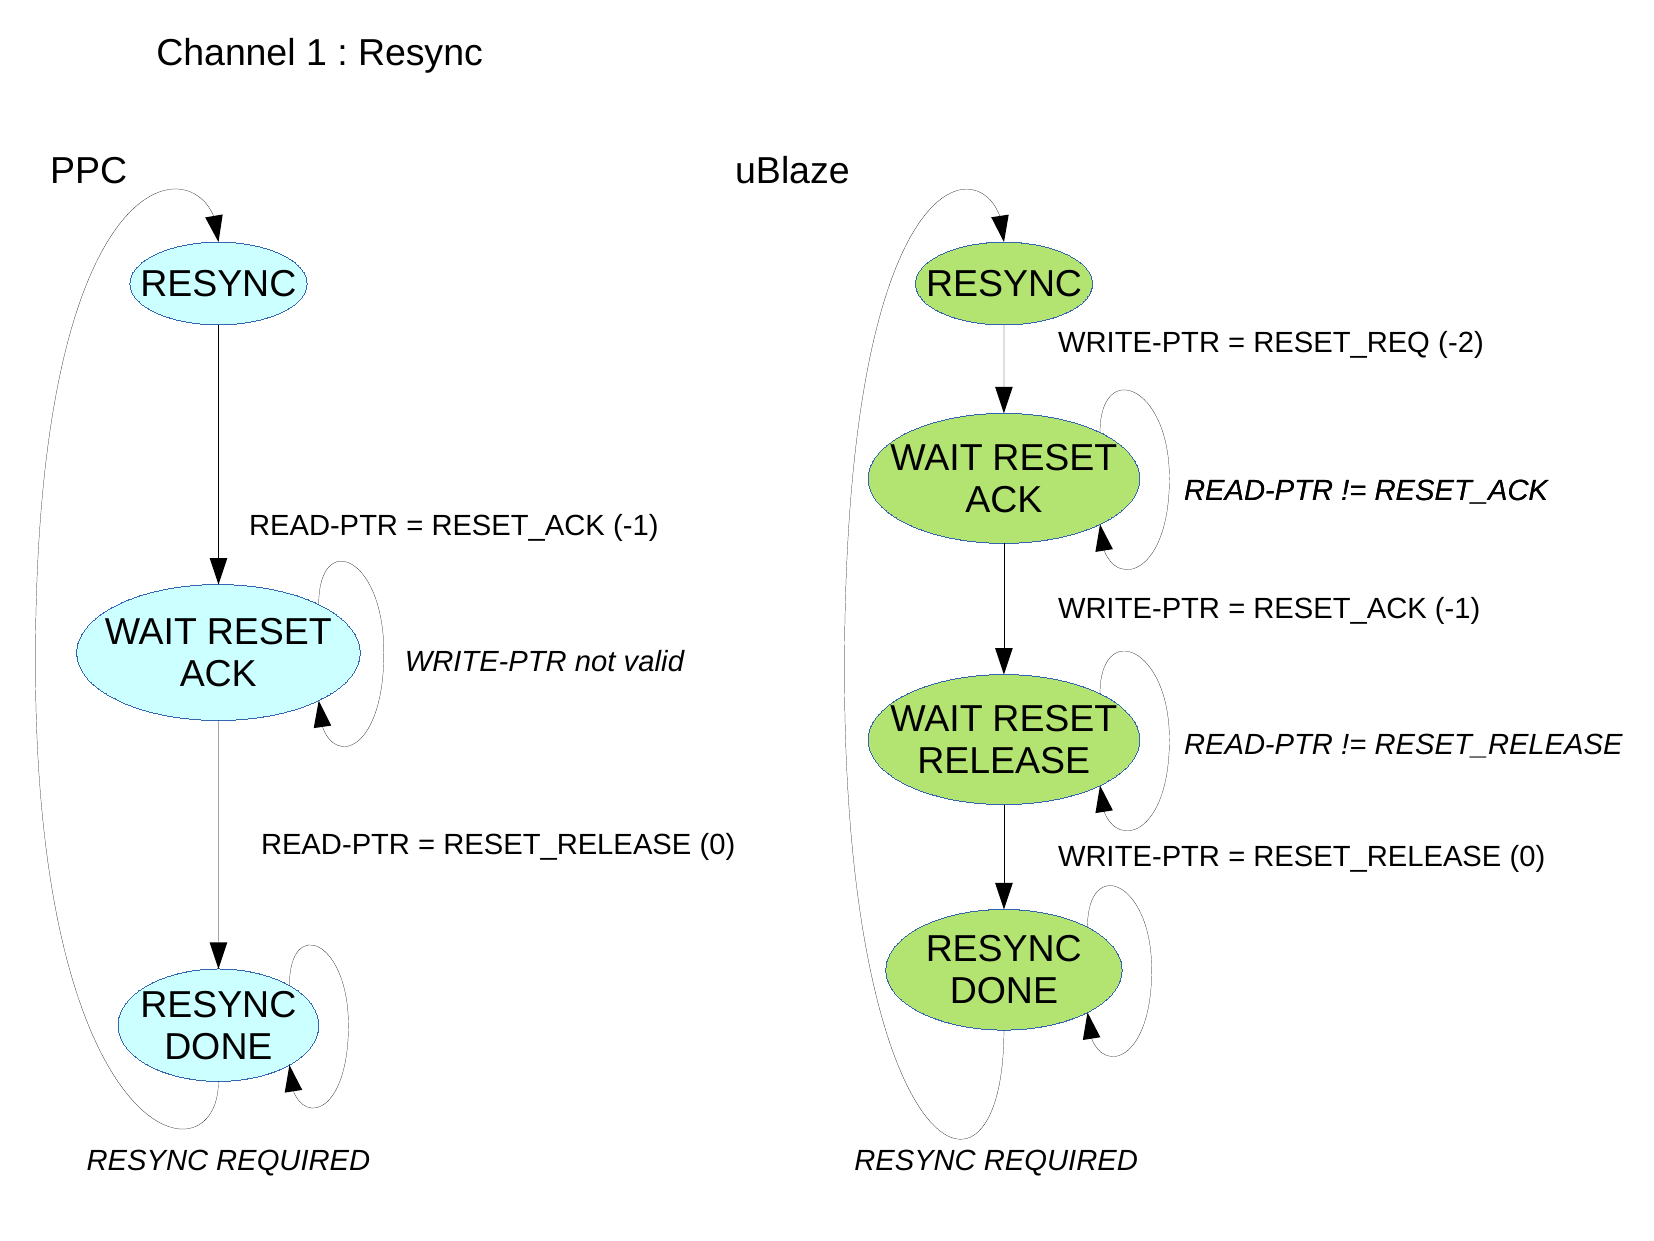

Channel 1 : Resync
PPC
uBlaze
RESYNC
RESYNC
WRITE-PTR = RESET_REQ (-2)
WAIT RESET
ACK
READ-PTR != RESET_ACK
READ-PTR != RESET_ACK
READ-PTR = RESET_ACK (-1)
WAIT RESET
ACK
WRITE-PTR = RESET_ACK (-1)
WRITE-PTR not valid
WAIT RESET
RELEASE
READ-PTR != RESET_RELEASE
READ-PTR = RESET_RELEASE (0)
WRITE-PTR = RESET_RELEASE (0)
RESYNC
DONE
RESYNC
DONE
RESYNC REQUIRED
RESYNC REQUIRED